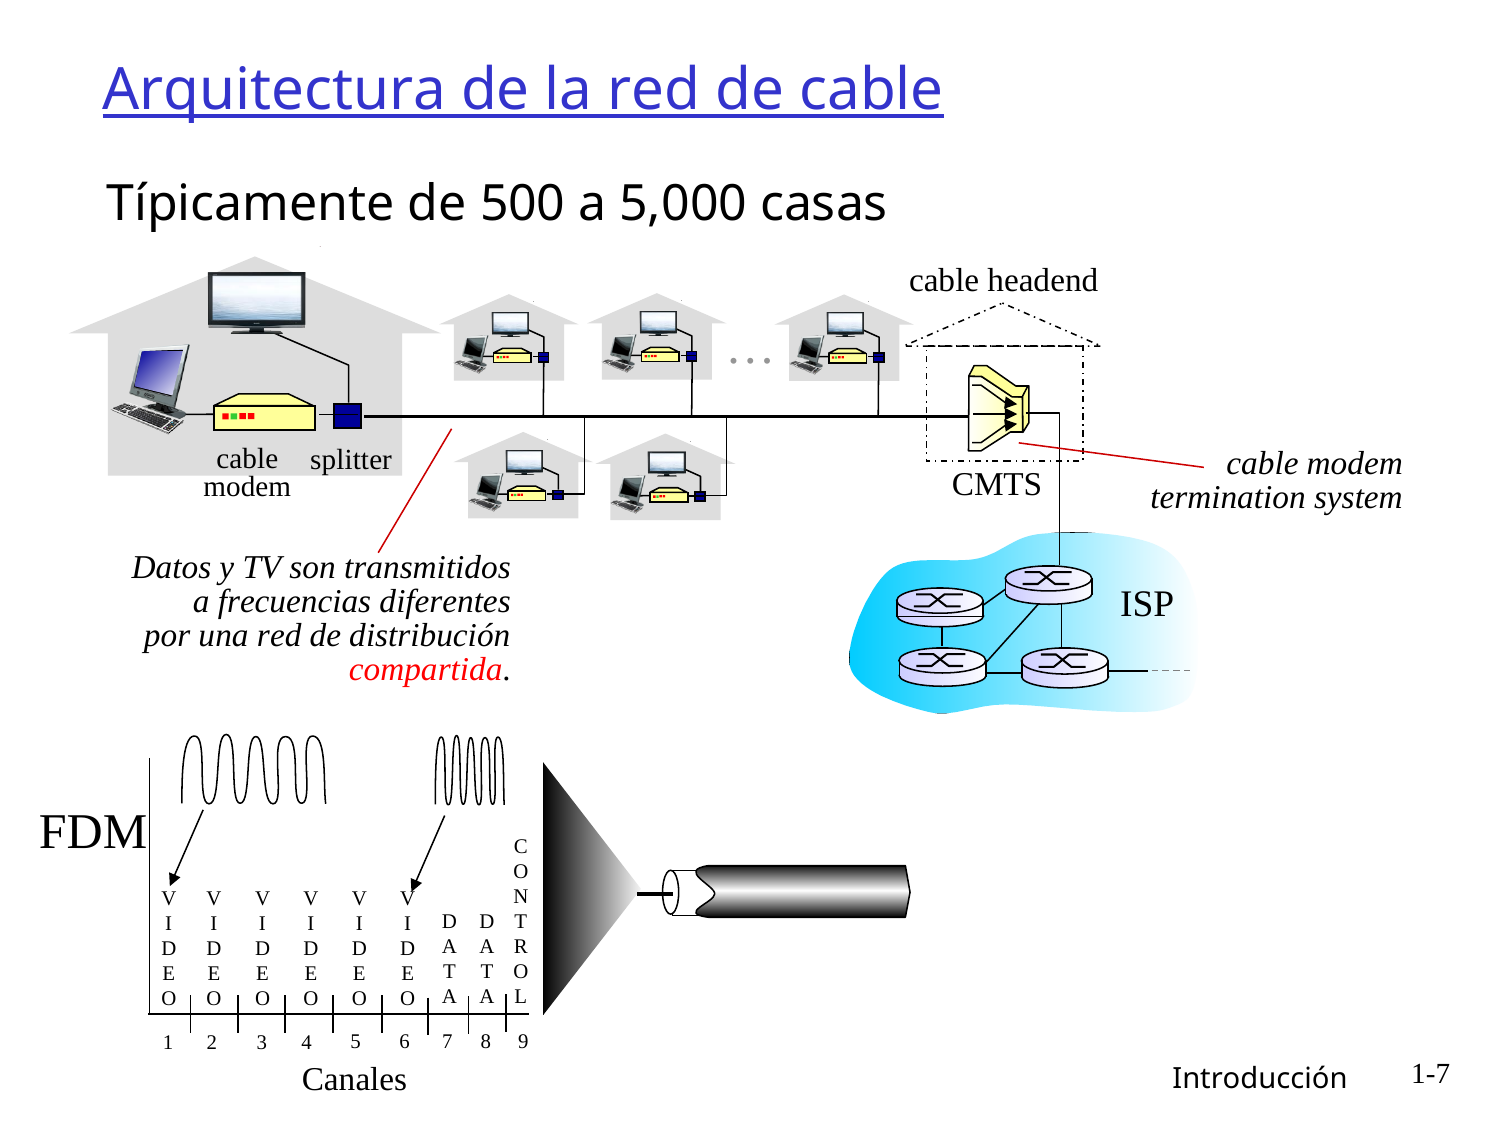

# Arquitectura de la red de cable
Típicamente de 500 a 5,000 casas
cable headend
…
Datos y TV son transmitidos
a frecuencias diferentes
por una red de distribución
compartida.
cable
modem
splitter
cable modem
termination system
CMTS
ISP
C
O
N
T
R
O
L
D
A
T
A
D
A
T
A
V
I
D
E
O
V
I
D
E
O
V
I
D
E
O
V
I
D
E
O
V
I
D
E
O
V
I
D
E
O
5
6
7
8
9
1
2
3
4
Canales
FDM
ELO322
Introducción
7